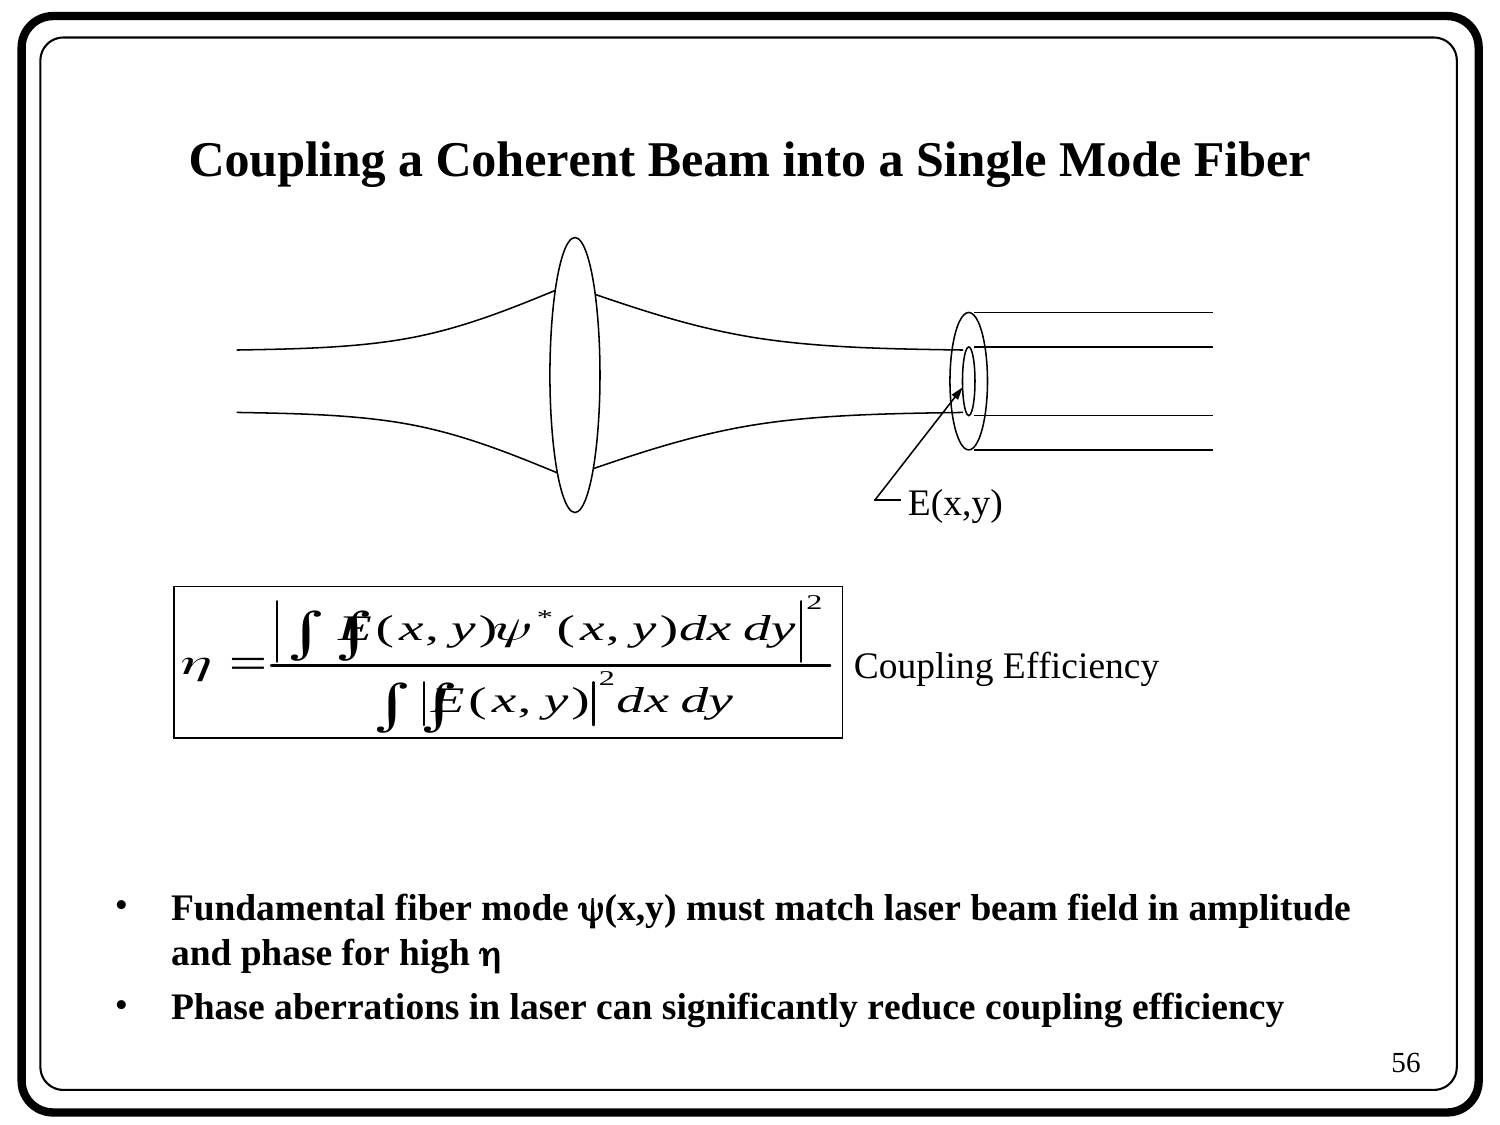

# Coupling a Coherent Beam into a Single Mode Fiber
E(x,y)
Coupling Efficiency
Fundamental fiber mode (x,y) must match laser beam field in amplitude and phase for high 
Phase aberrations in laser can significantly reduce coupling efficiency